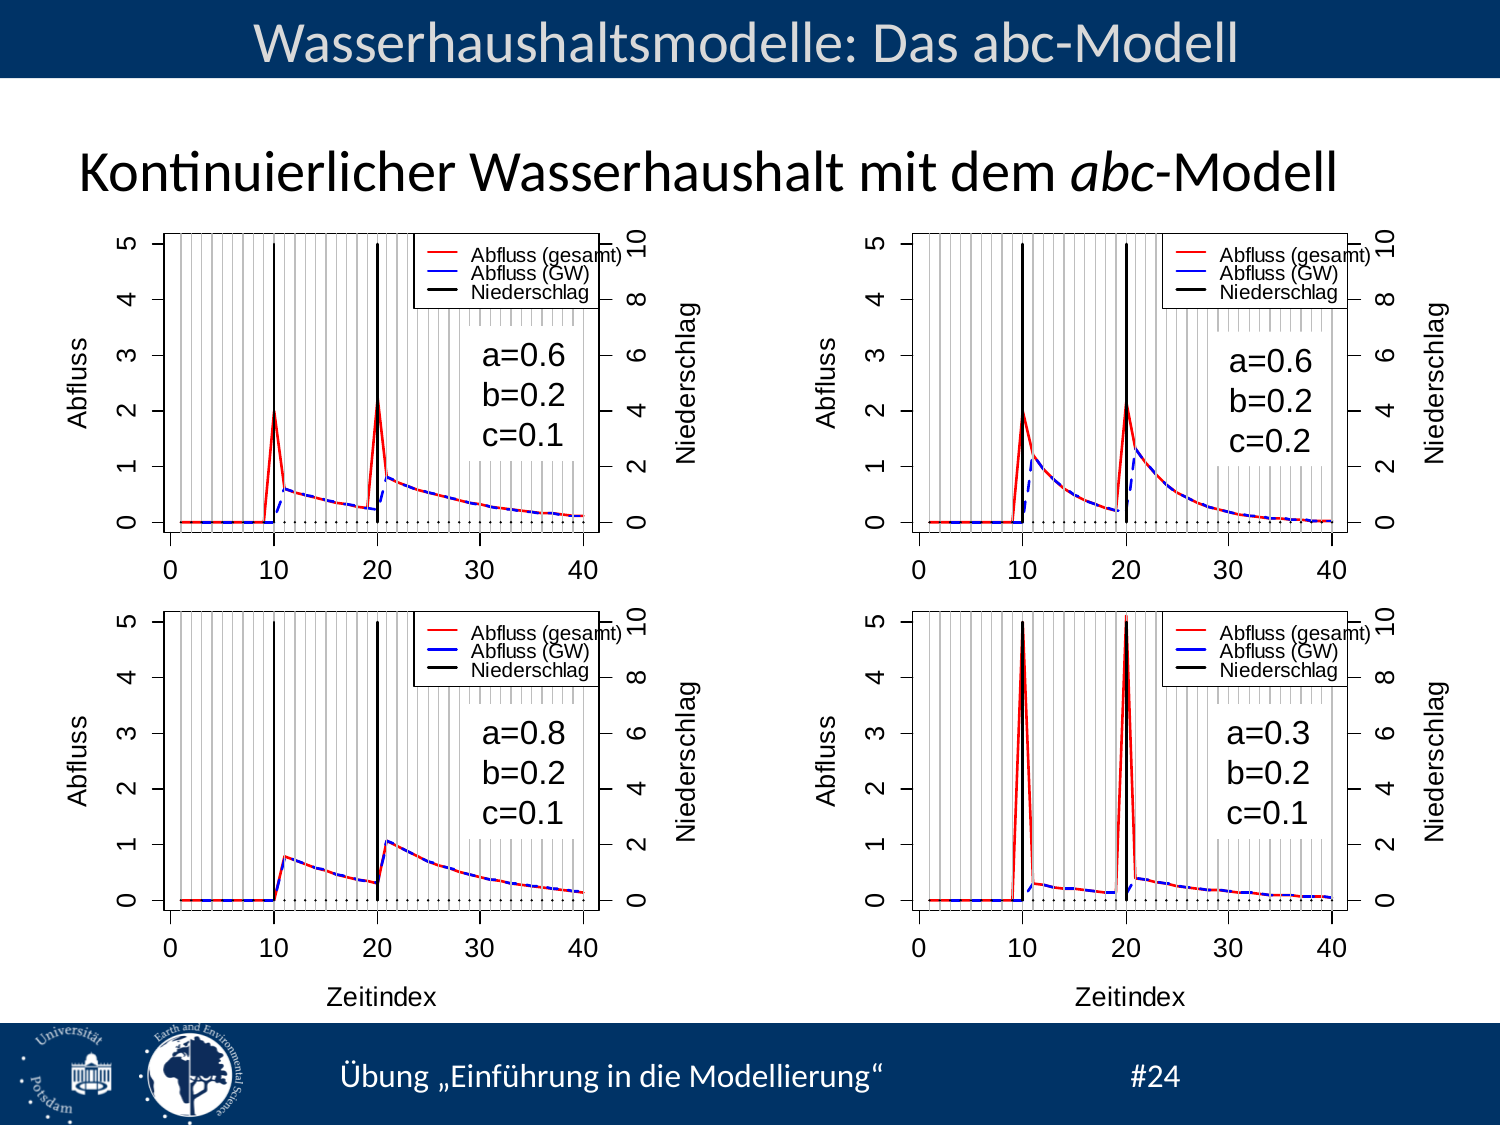

Wasserhaushaltsmodelle: Das abc-Modell
Kontinuierlicher Wasserhaushalt mit dem abc-Modell
a=0.6
b=0.2
c=0.1
a=0.6
b=0.2
c=0.2
a=0.8
b=0.2
c=0.1
a=0.3
b=0.2
c=0.1